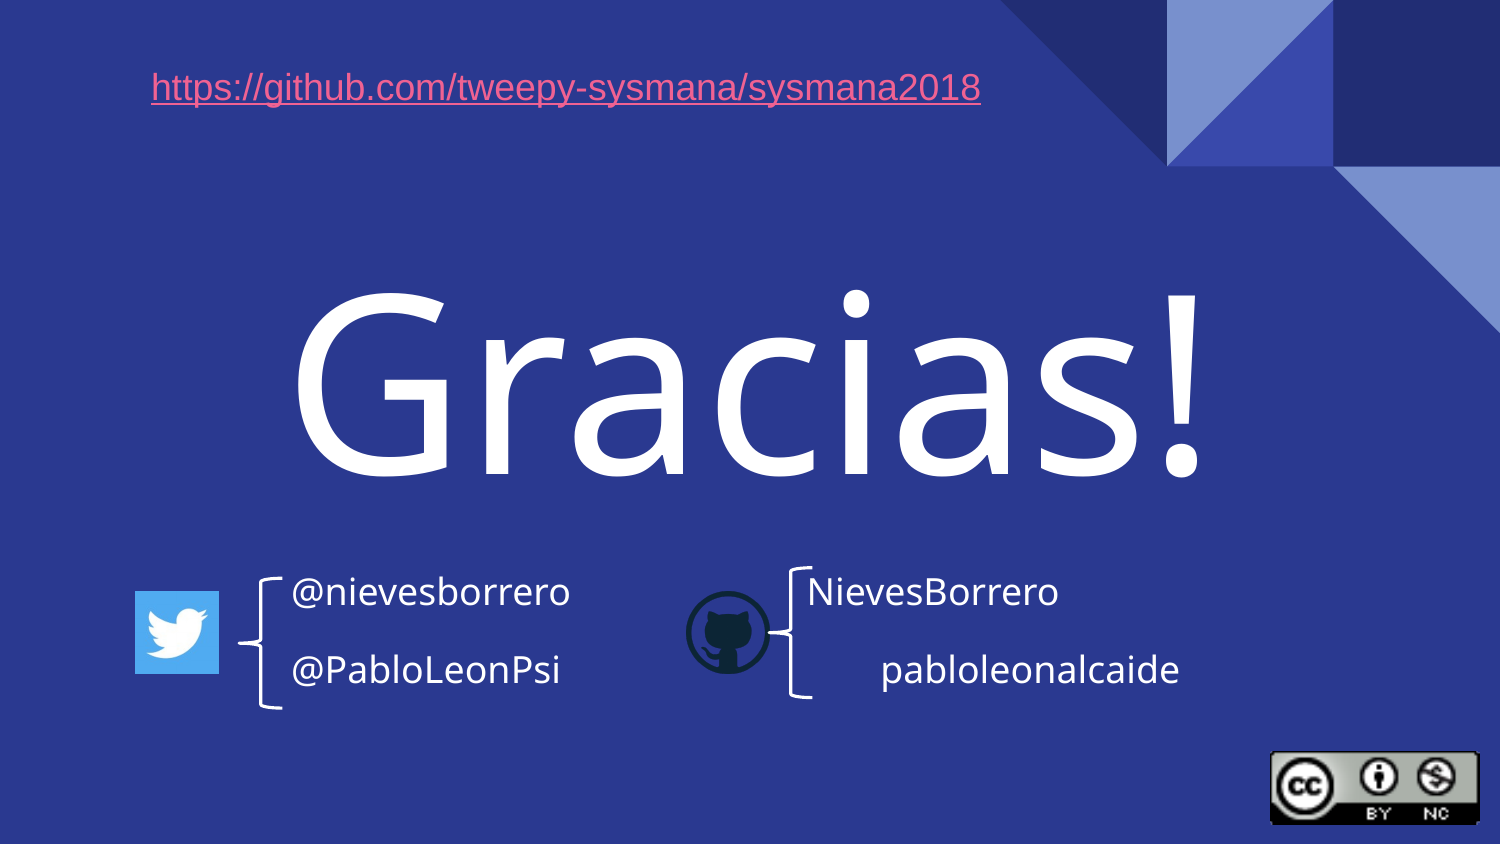

https://github.com/tweepy-sysmana/sysmana2018
# Gracias!
@nievesborrero				NievesBorrero
@PabloLeonPsi					pabloleonalcaide